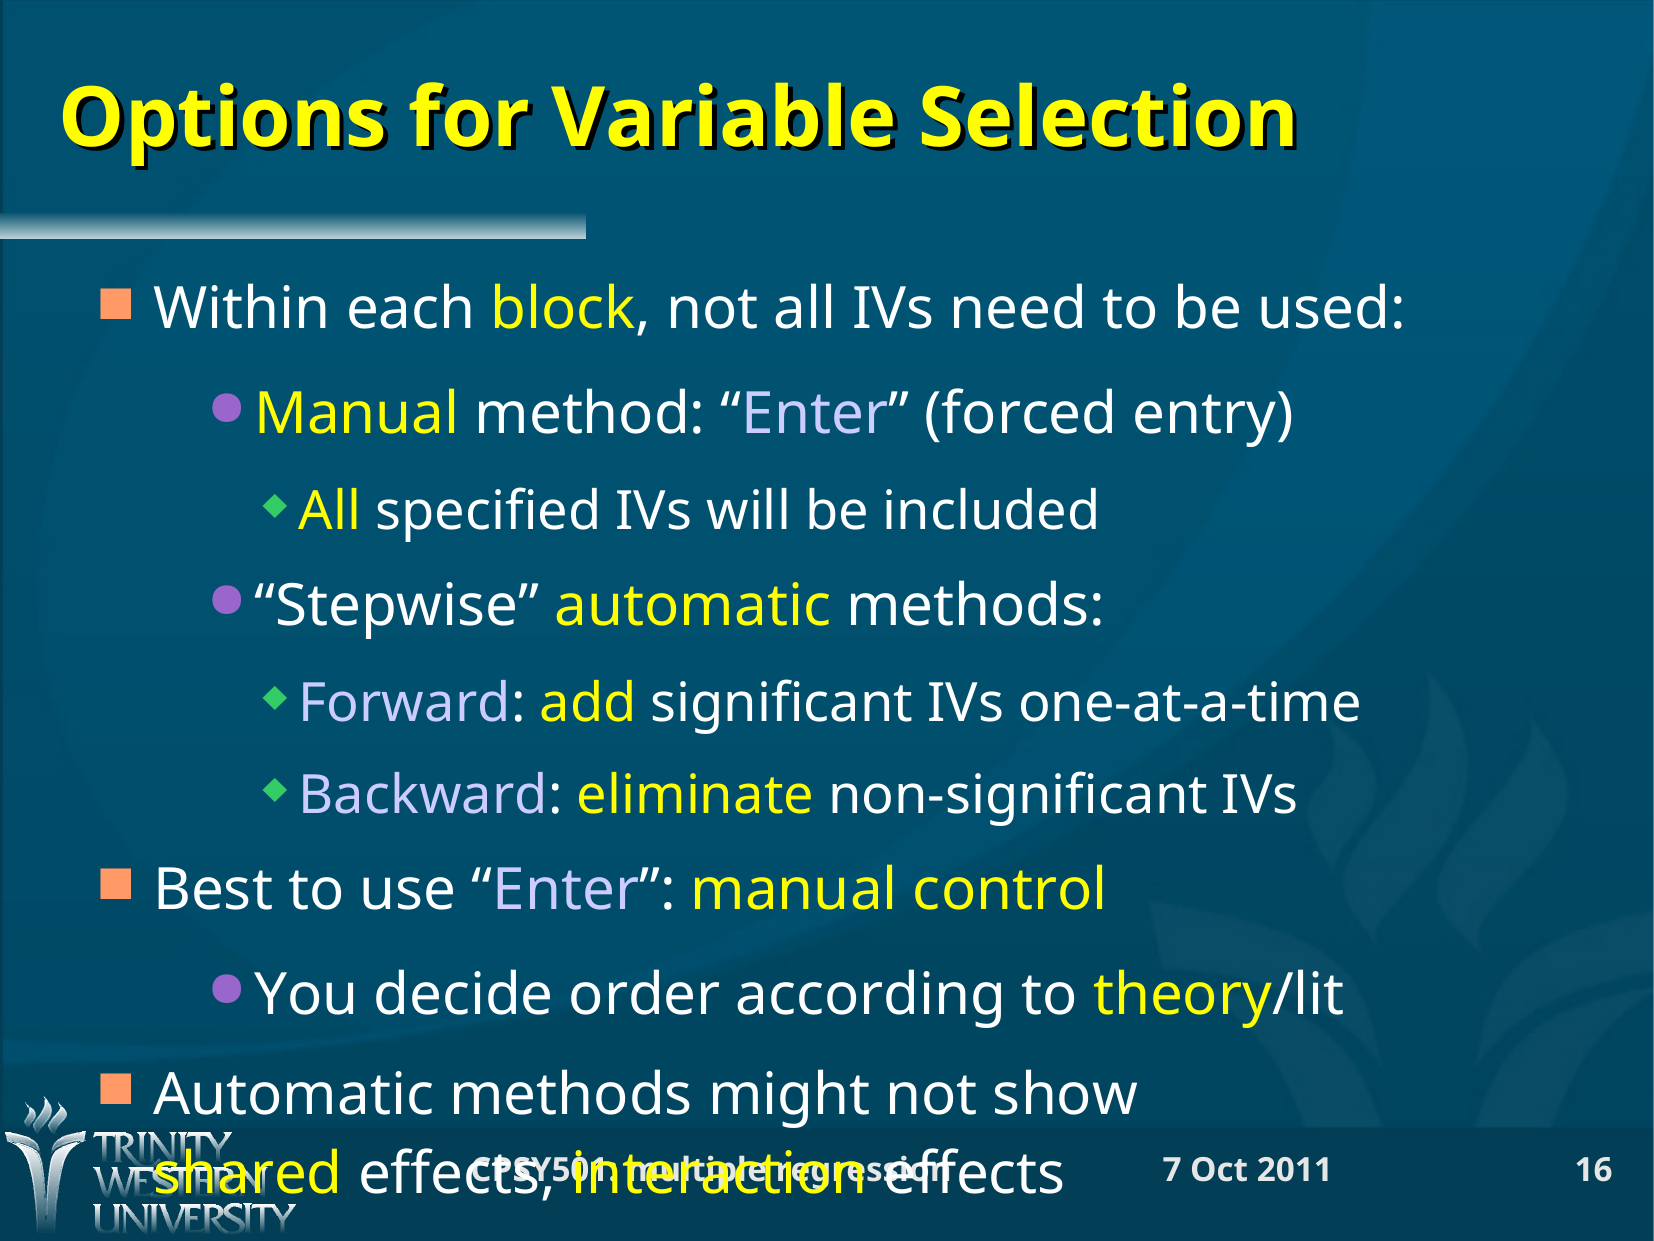

# Options for Variable Selection
Within each block, not all IVs need to be used:
Manual method: “Enter” (forced entry)
All specified IVs will be included
“Stepwise” automatic methods:
Forward: add significant IVs one-at-a-time
Backward: eliminate non-significant IVs
Best to use “Enter”: manual control
You decide order according to theory/lit
Automatic methods might not show
shared effects, interaction effects
CPSY501: multiple regression
7 Oct 2011
16